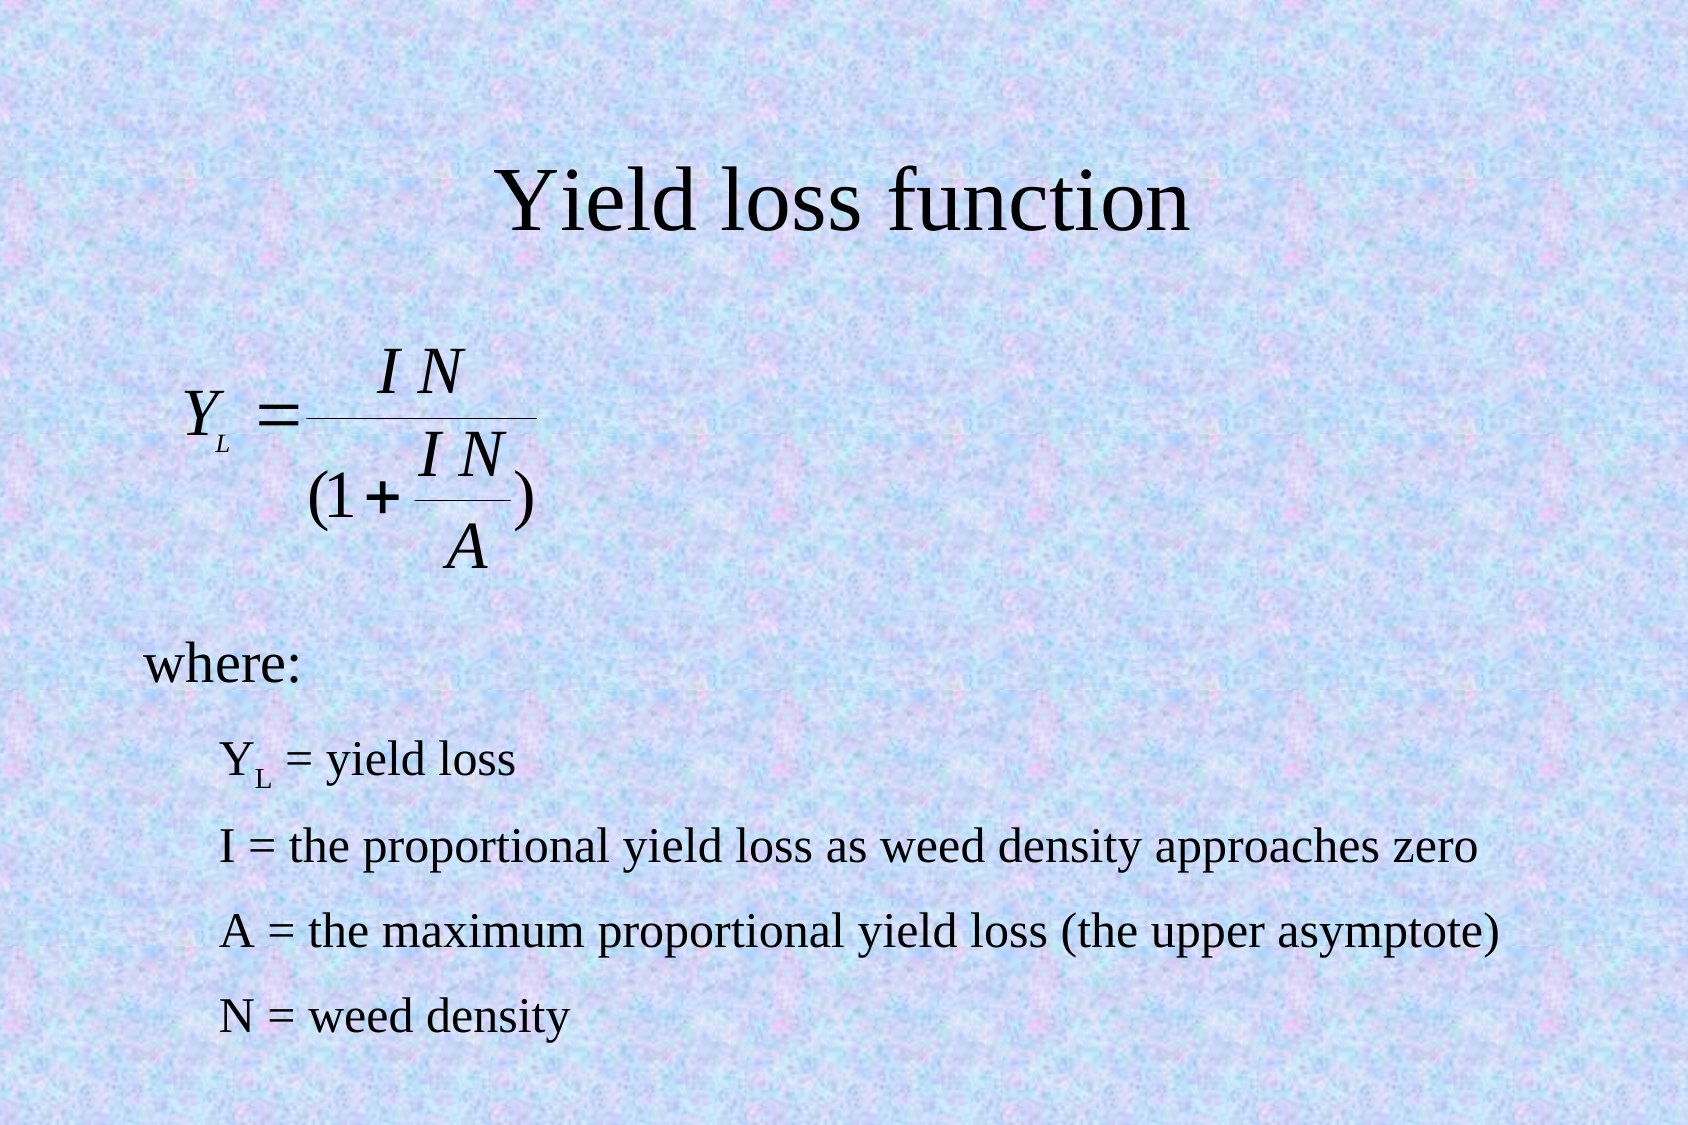

# Yield loss function
where:
YL = yield loss
I = the proportional yield loss as weed density approaches zero
A = the maximum proportional yield loss (the upper asymptote)
N = weed density